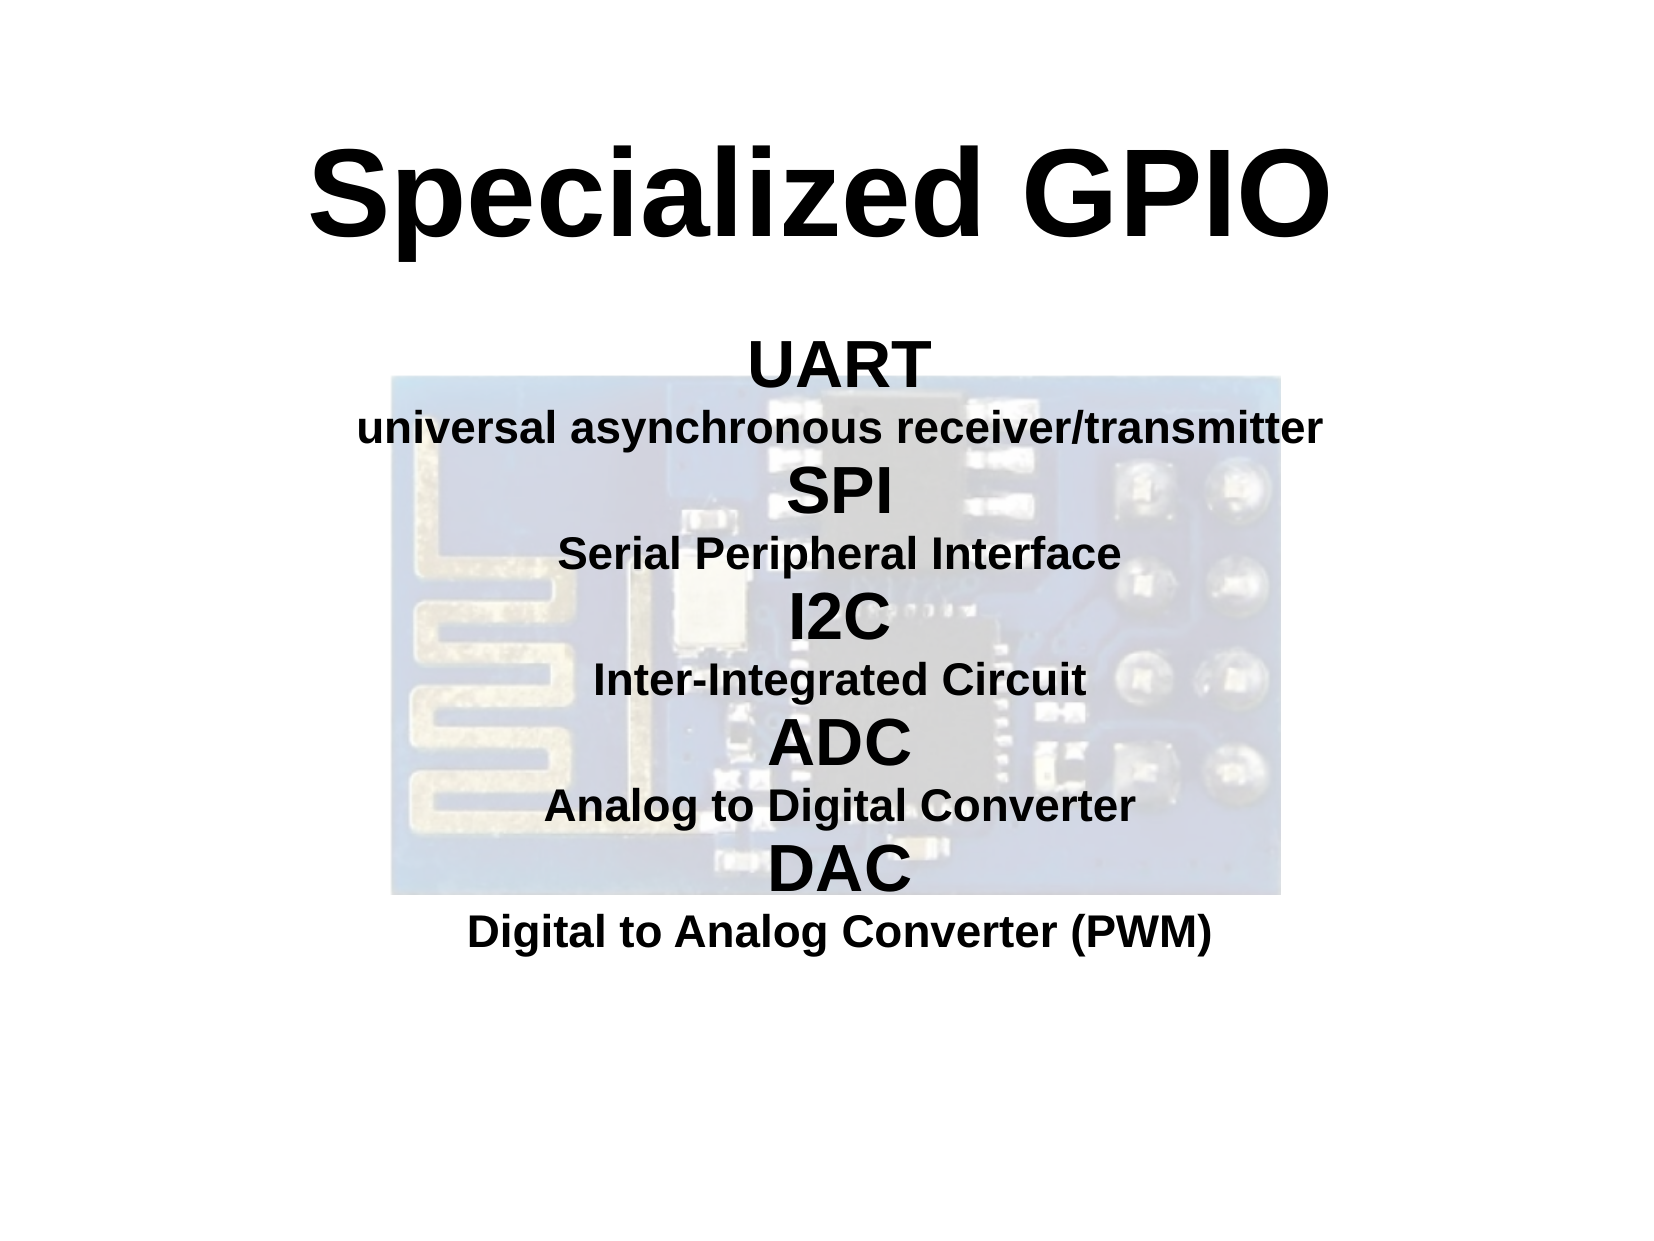

# Specialized GPIO
UART
universal asynchronous receiver/transmitter
SPI
Serial Peripheral Interface
I2C
Inter-Integrated Circuit
ADC
Analog to Digital Converter
DAC
Digital to Analog Converter (PWM)